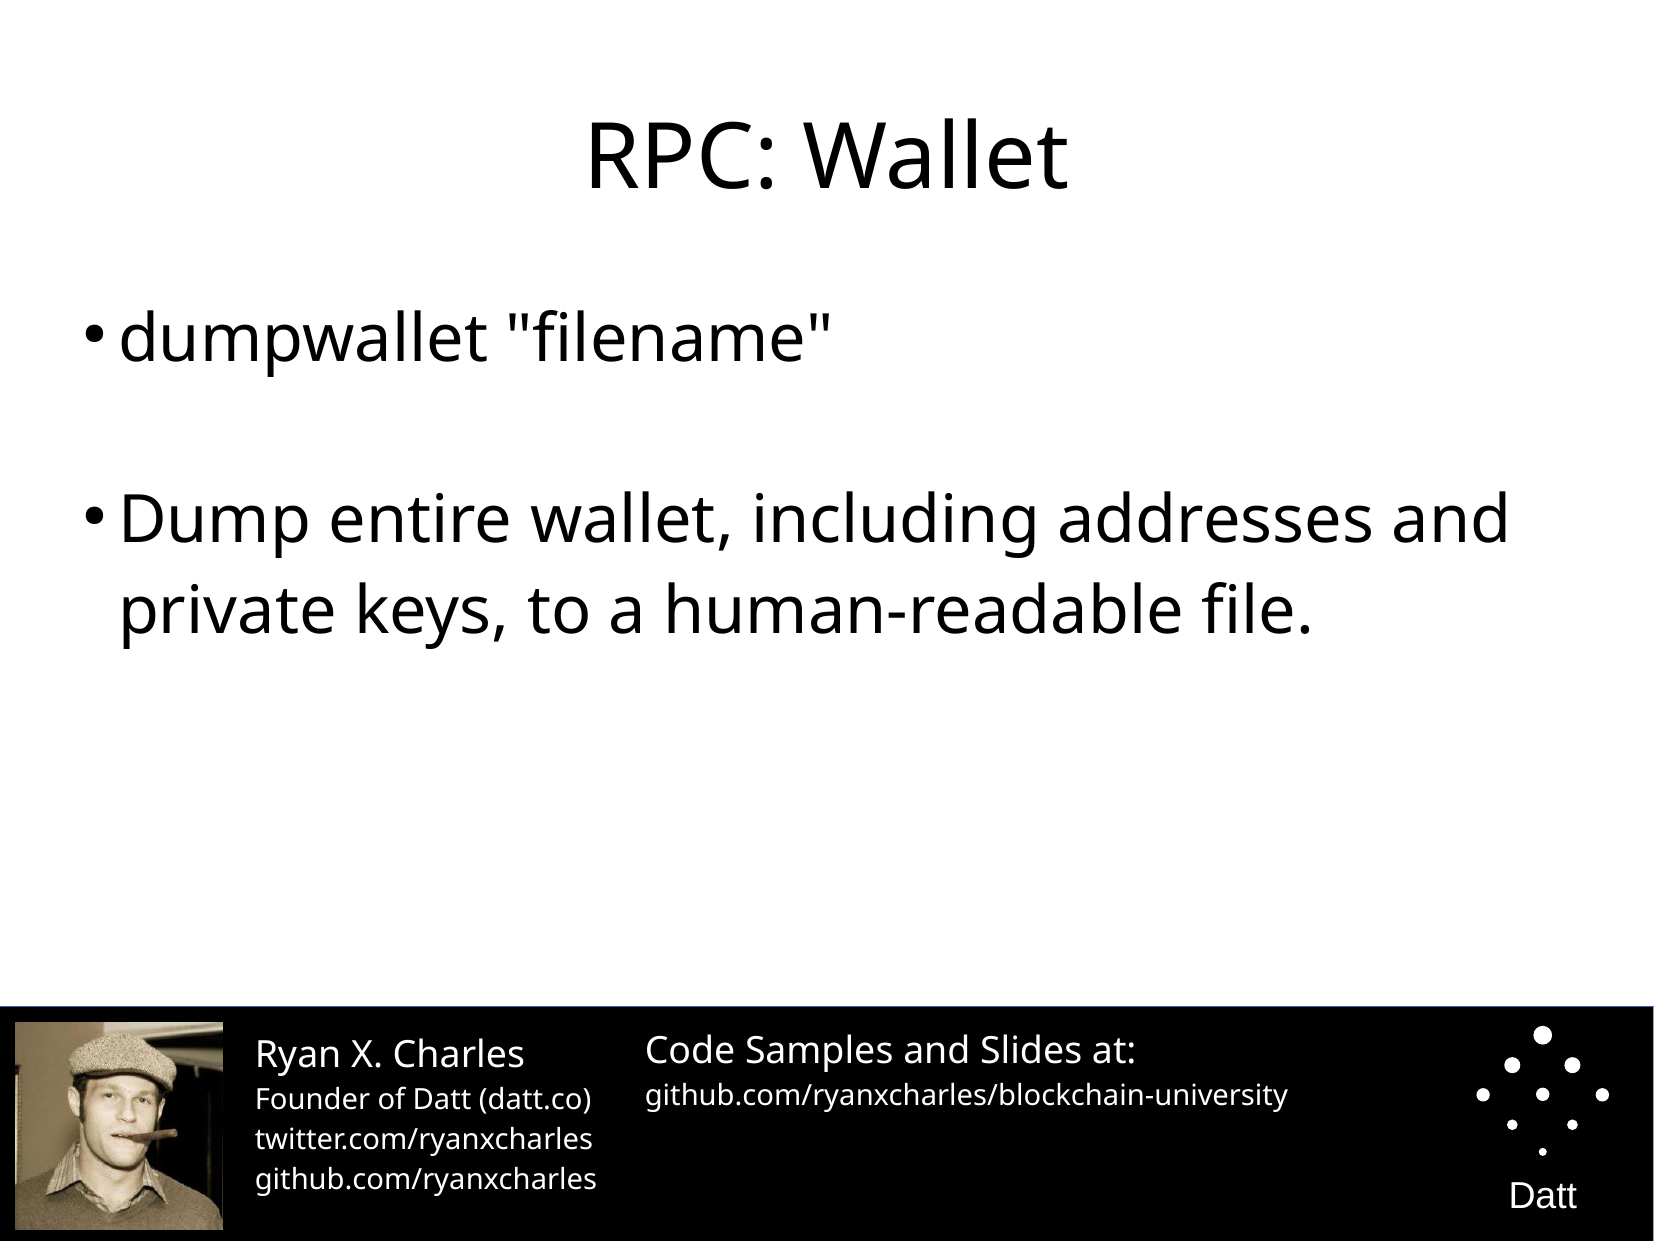

# RPC: Wallet
dumpwallet "filename"
Dump entire wallet, including addresses and private keys, to a human-readable file.
Code Samples and Slides at:
github.com/ryanxcharles/blockchain-university
Ryan X. Charles
Founder of Datt (datt.co)
twitter.com/ryanxcharles
github.com/ryanxcharles
Datt